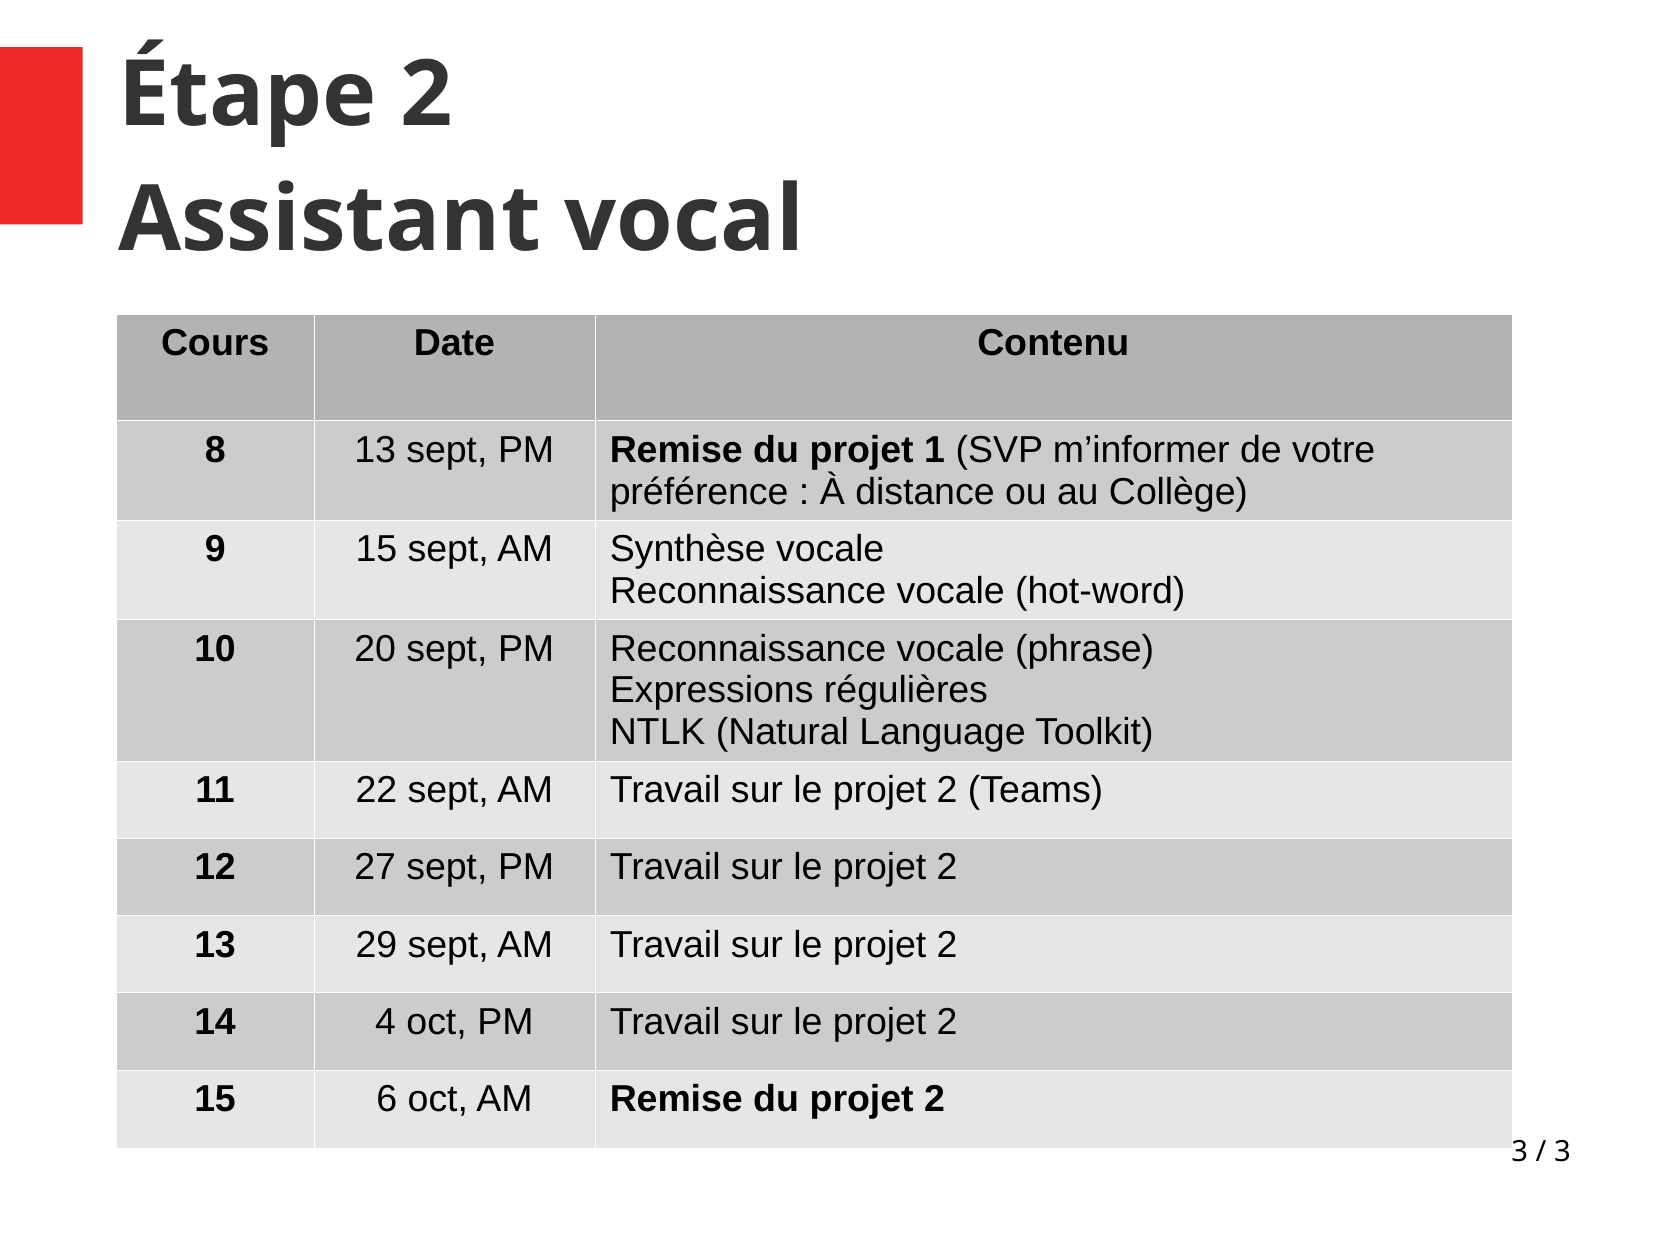

# Étape 2 Assistant vocal
| Cours | Date | Contenu |
| --- | --- | --- |
| 8 | 13 sept, PM | Remise du projet 1 (SVP m’informer de votre préférence : À distance ou au Collège) |
| 9 | 15 sept, AM | Synthèse vocale Reconnaissance vocale (hot-word) |
| 10 | 20 sept, PM | Reconnaissance vocale (phrase) Expressions régulières NTLK (Natural Language Toolkit) |
| 11 | 22 sept, AM | Travail sur le projet 2 (Teams) |
| 12 | 27 sept, PM | Travail sur le projet 2 |
| 13 | 29 sept, AM | Travail sur le projet 2 |
| 14 | 4 oct, PM | Travail sur le projet 2 |
| 15 | 6 oct, AM | Remise du projet 2 |
3